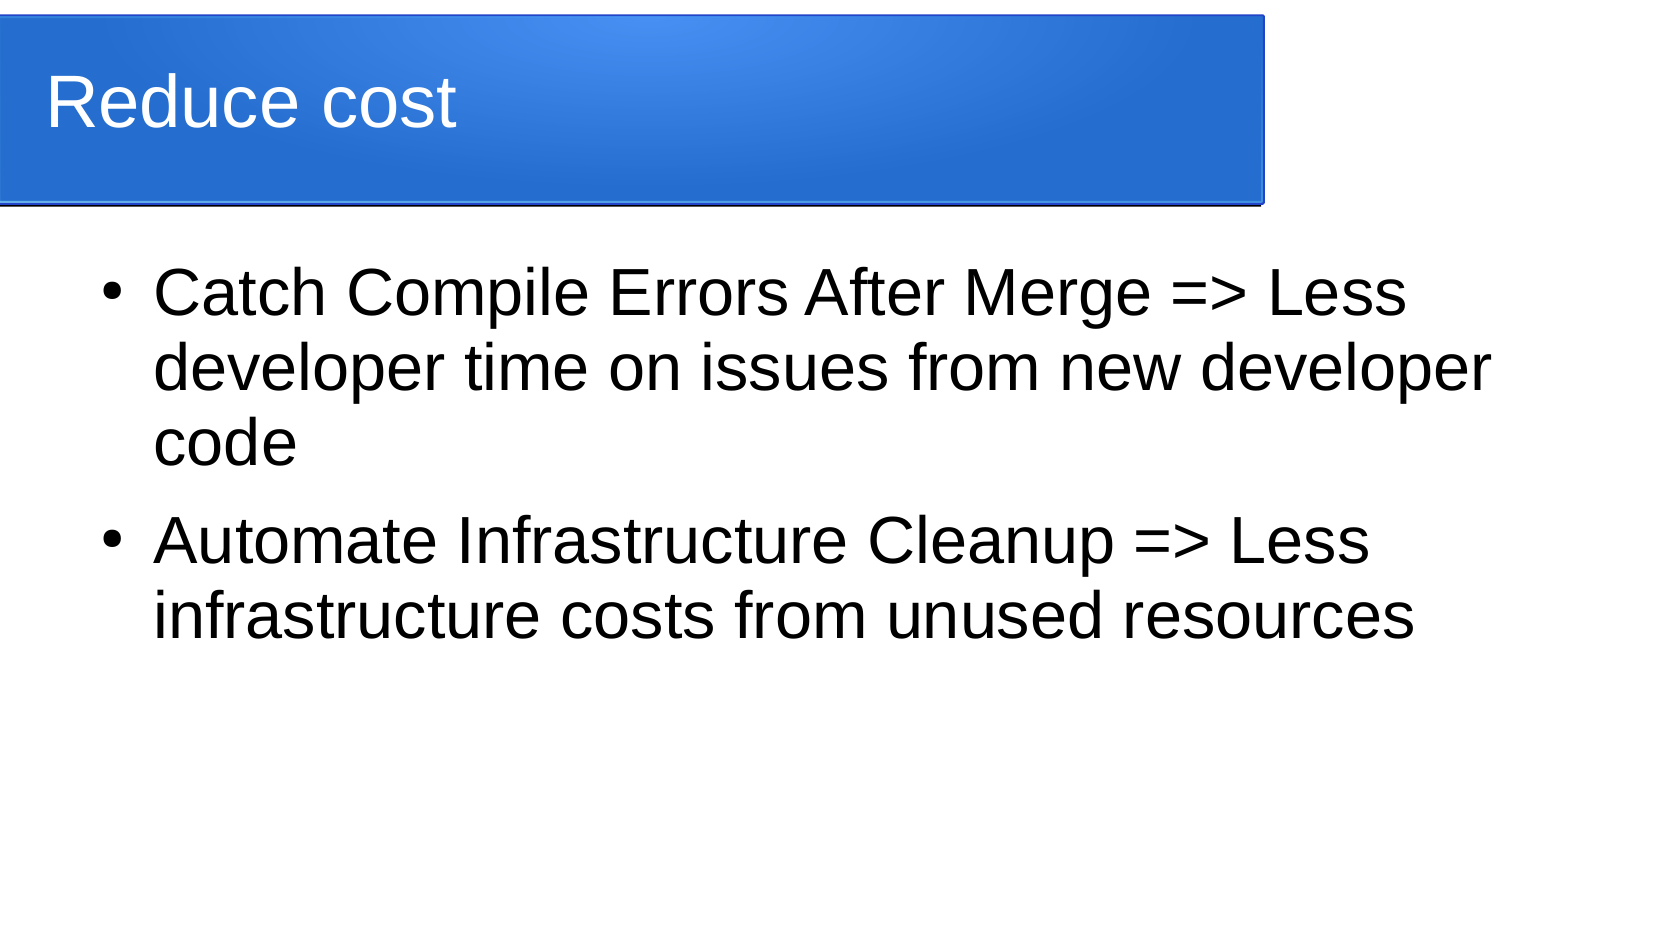

# Reduce cost
Catch Compile Errors After Merge => Less developer time on issues from new developer code
Automate Infrastructure Cleanup => Less infrastructure costs from unused resources